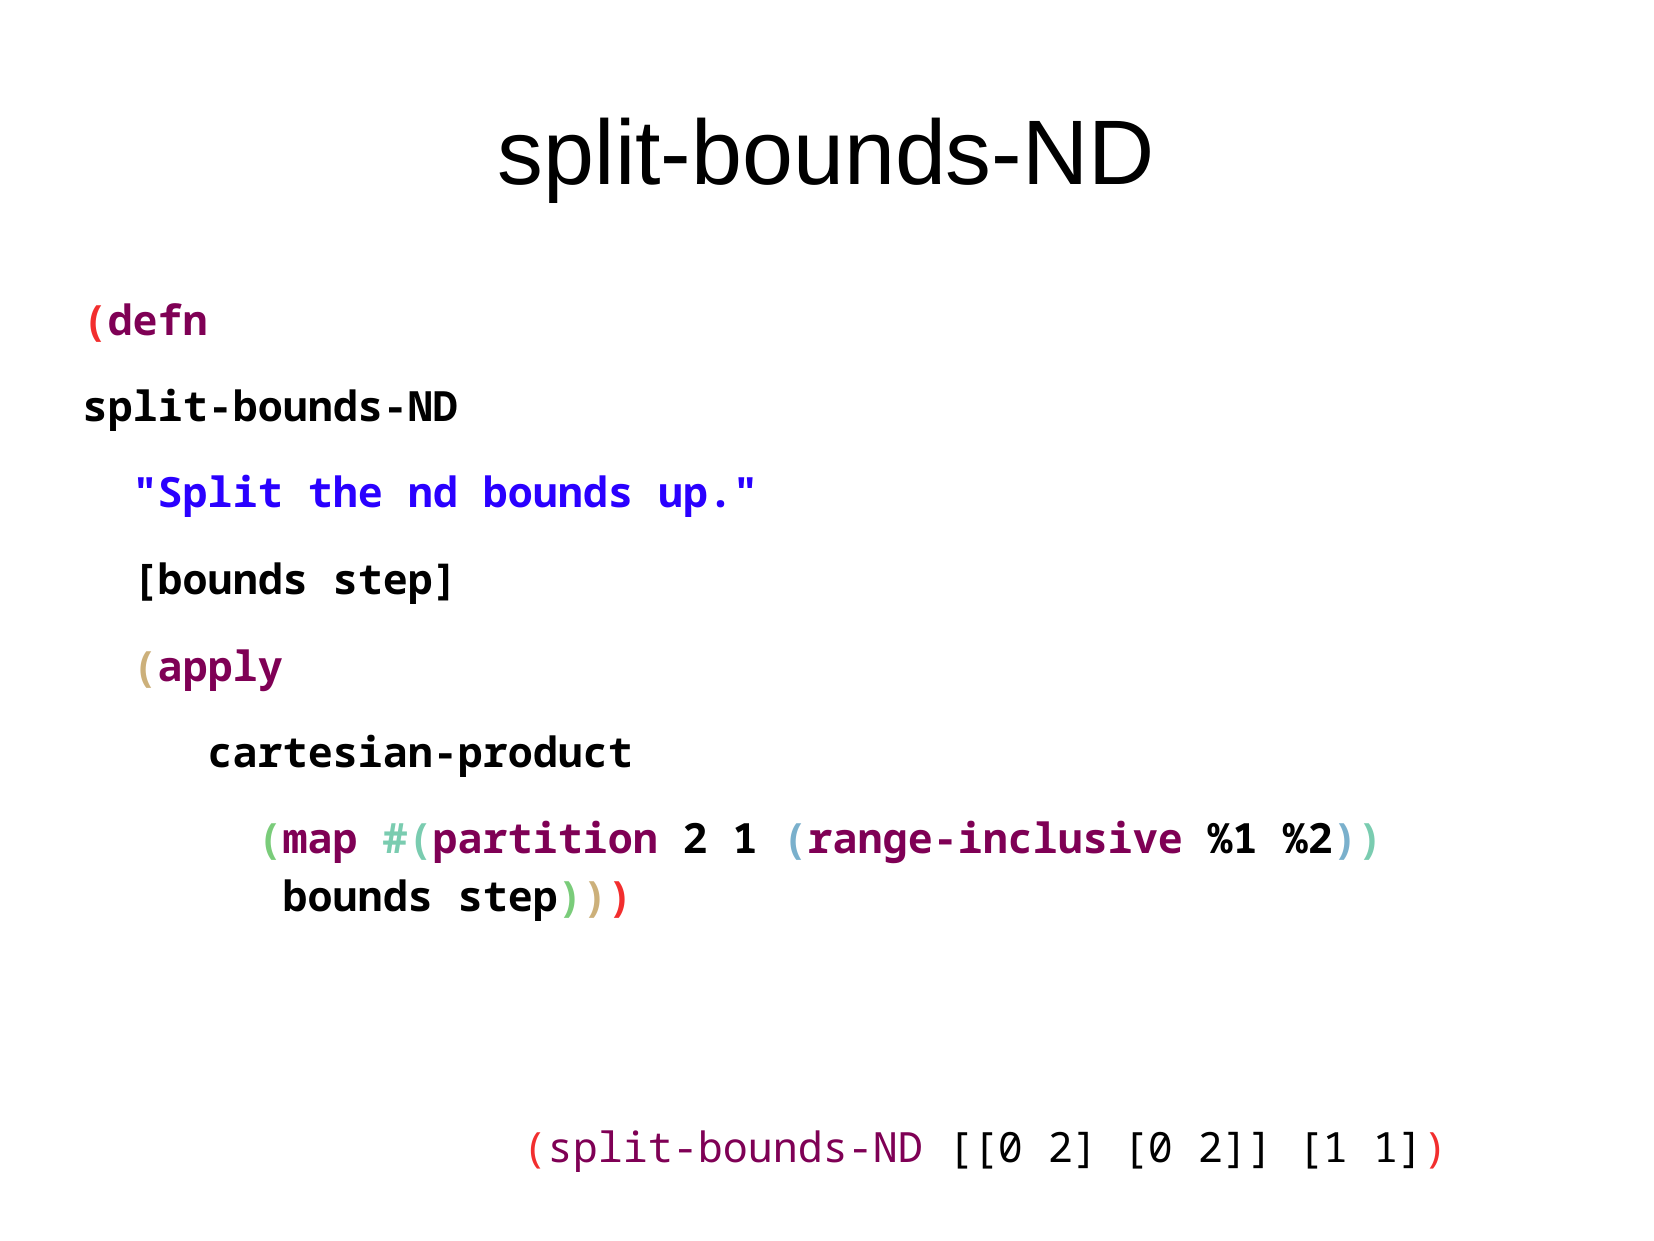

# split-bounds-ND
(defn
split-bounds-ND
 "Split the nd bounds up."
 [bounds step]
 (apply
 cartesian-product
 (map #(partition 2 1 (range-inclusive %1 %2)) bounds step)))
(split-bounds-ND [[0 2] [0 2]] [1 1])